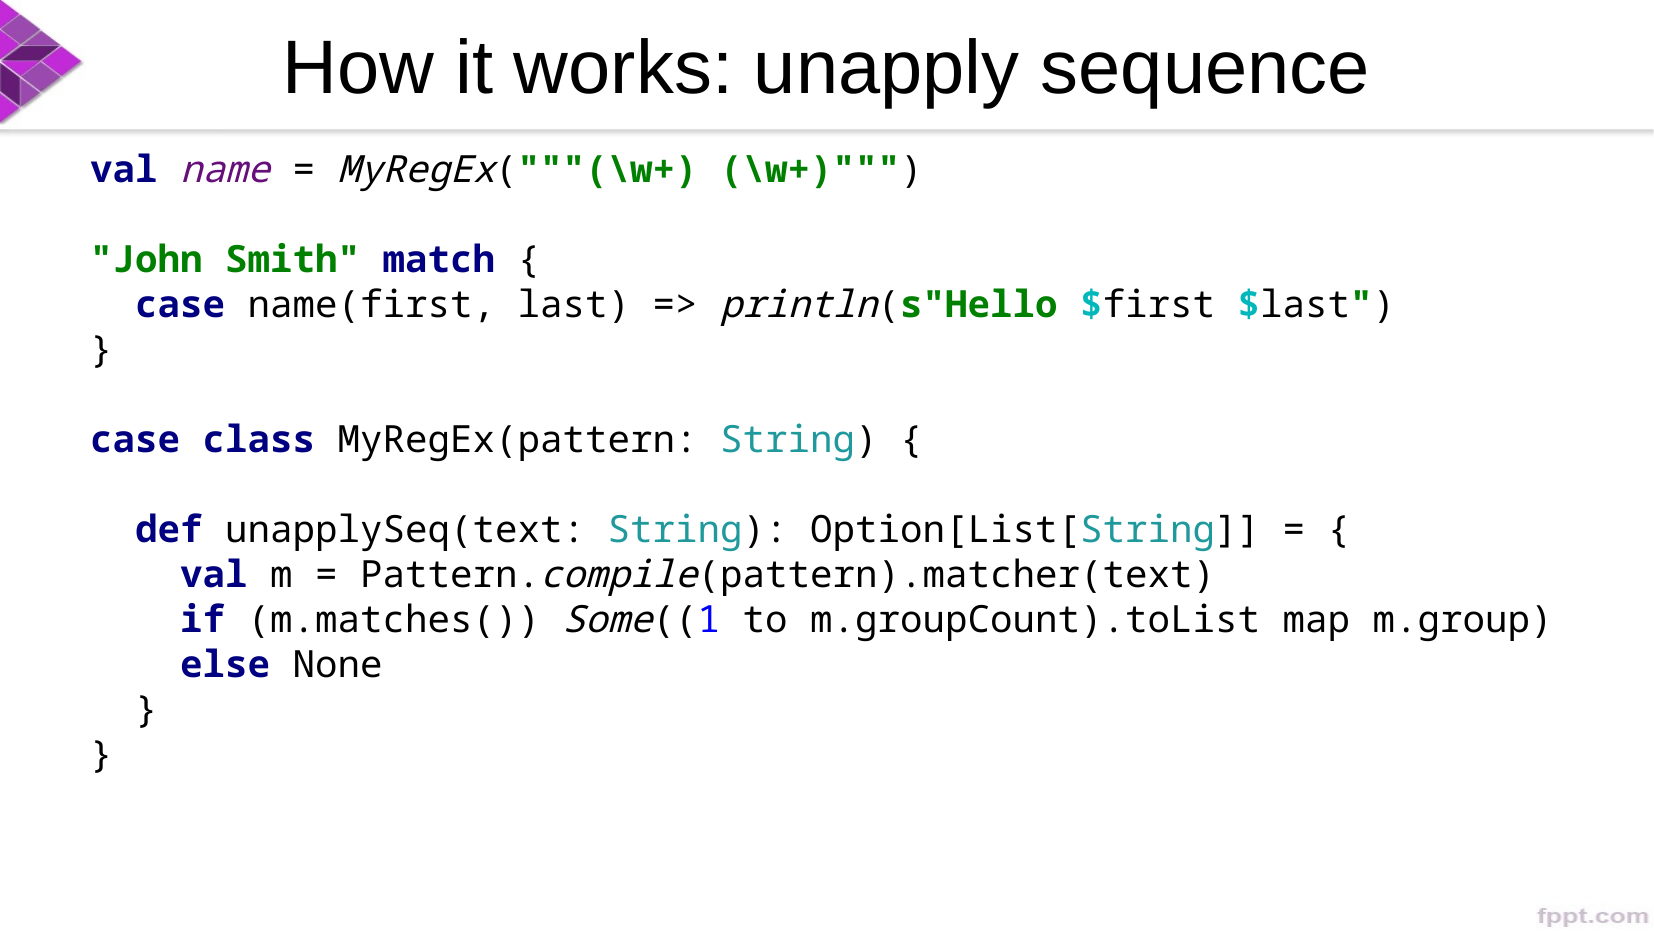

# How it works: unapply sequence
val name = MyRegEx("""(\w+) (\w+)""")
"John Smith" match {
 case name(first, last) => println(s"Hello $first $last")
}
case class MyRegEx(pattern: String) {
 def unapplySeq(text: String): Option[List[String]] = {
 val m = Pattern.compile(pattern).matcher(text)
 if (m.matches()) Some((1 to m.groupCount).toList map m.group)
 else None
 }
}